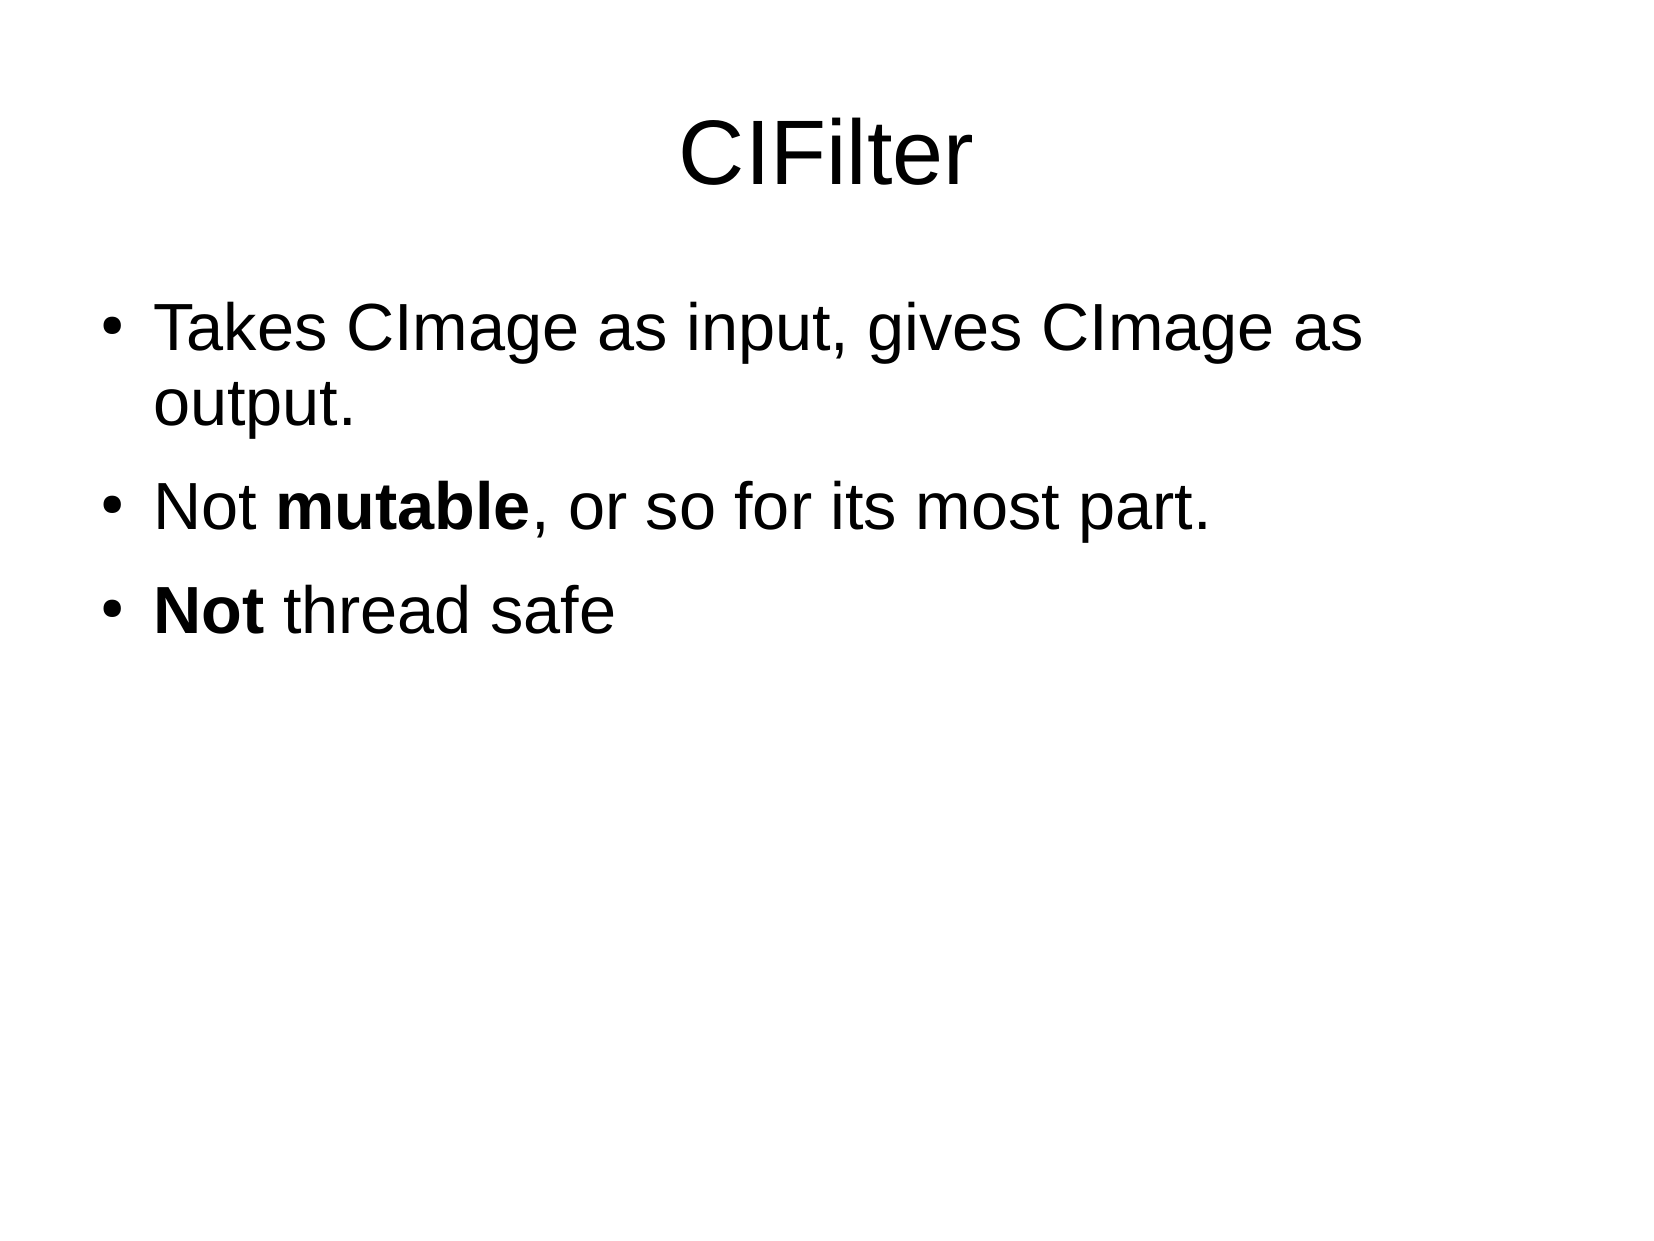

# CIFilter
Takes CImage as input, gives CImage as output.
Not mutable, or so for its most part.
Not thread safe